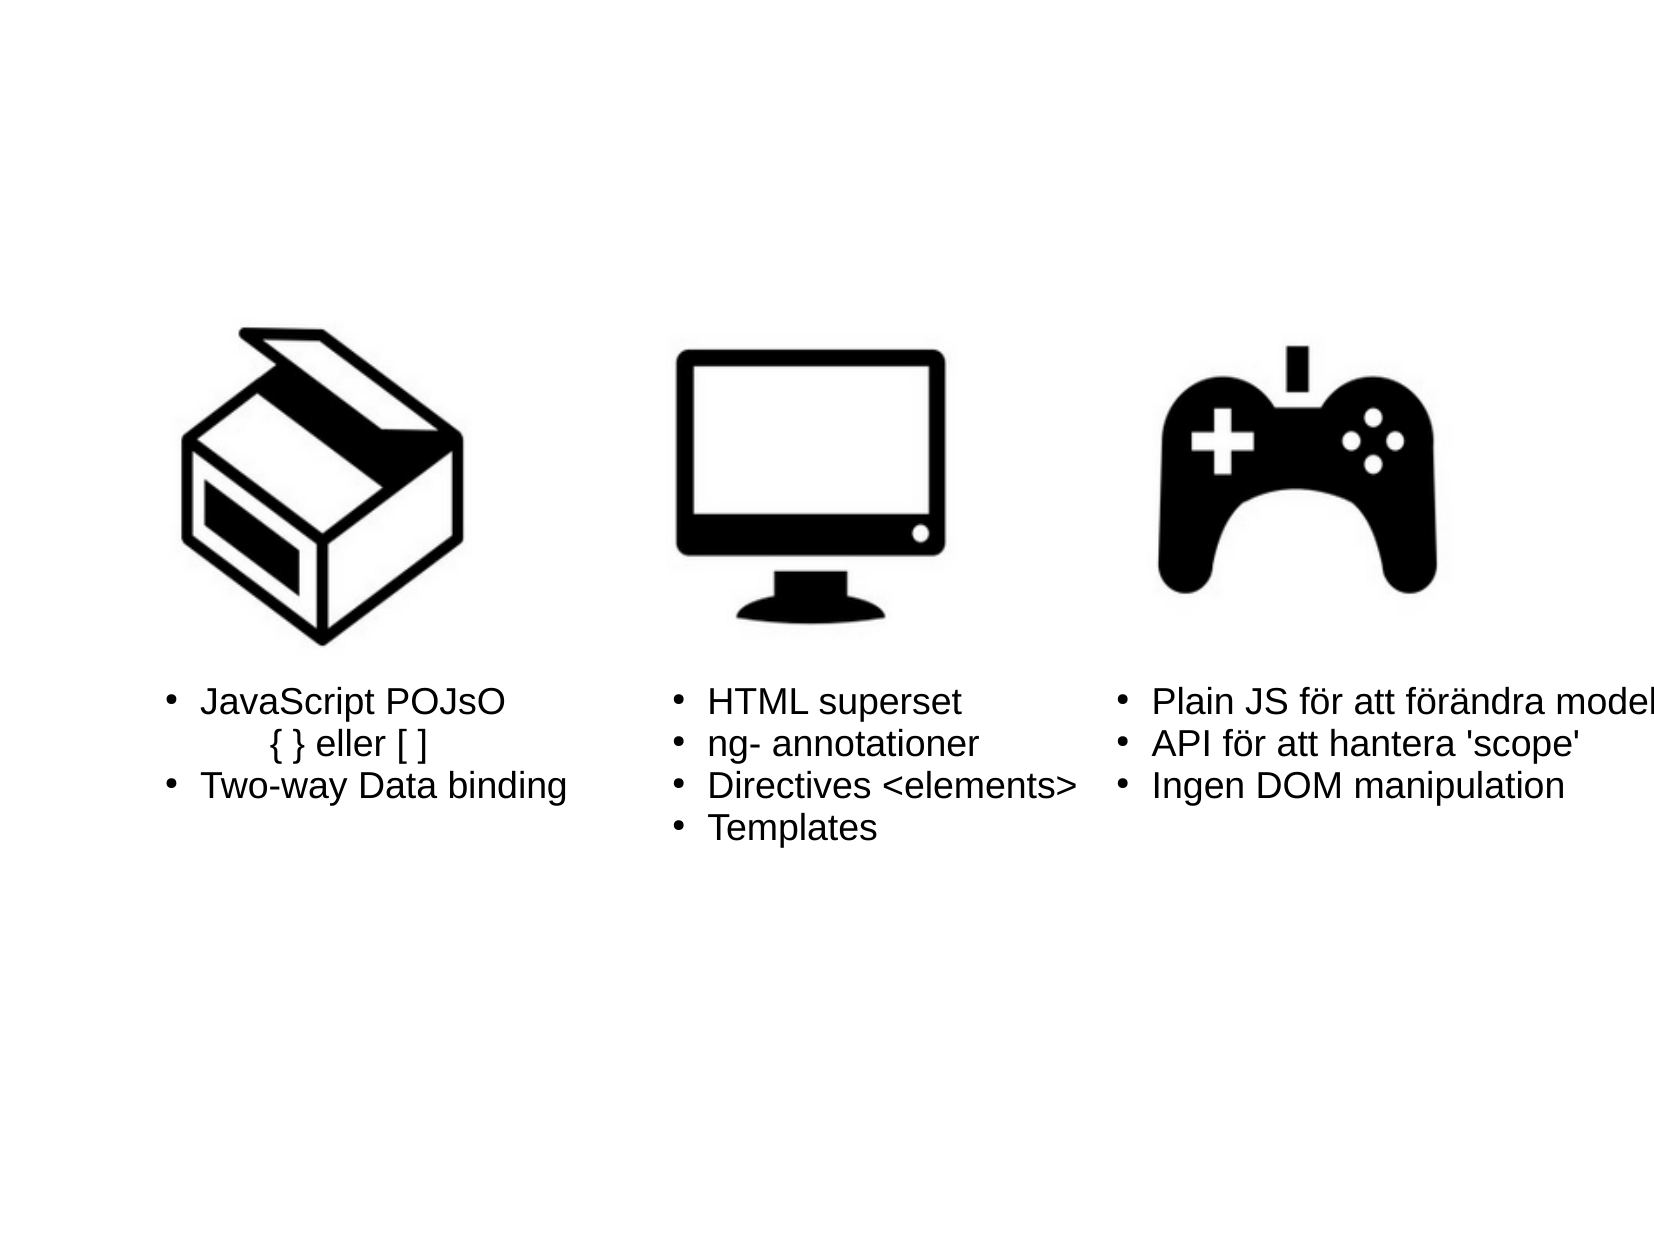

JavaScript POJsO
 { } eller [ ]
Two-way Data binding
HTML superset
ng- annotationer
Directives <elements>
Templates
Plain JS för att förändra model
API för att hantera 'scope'
Ingen DOM manipulation